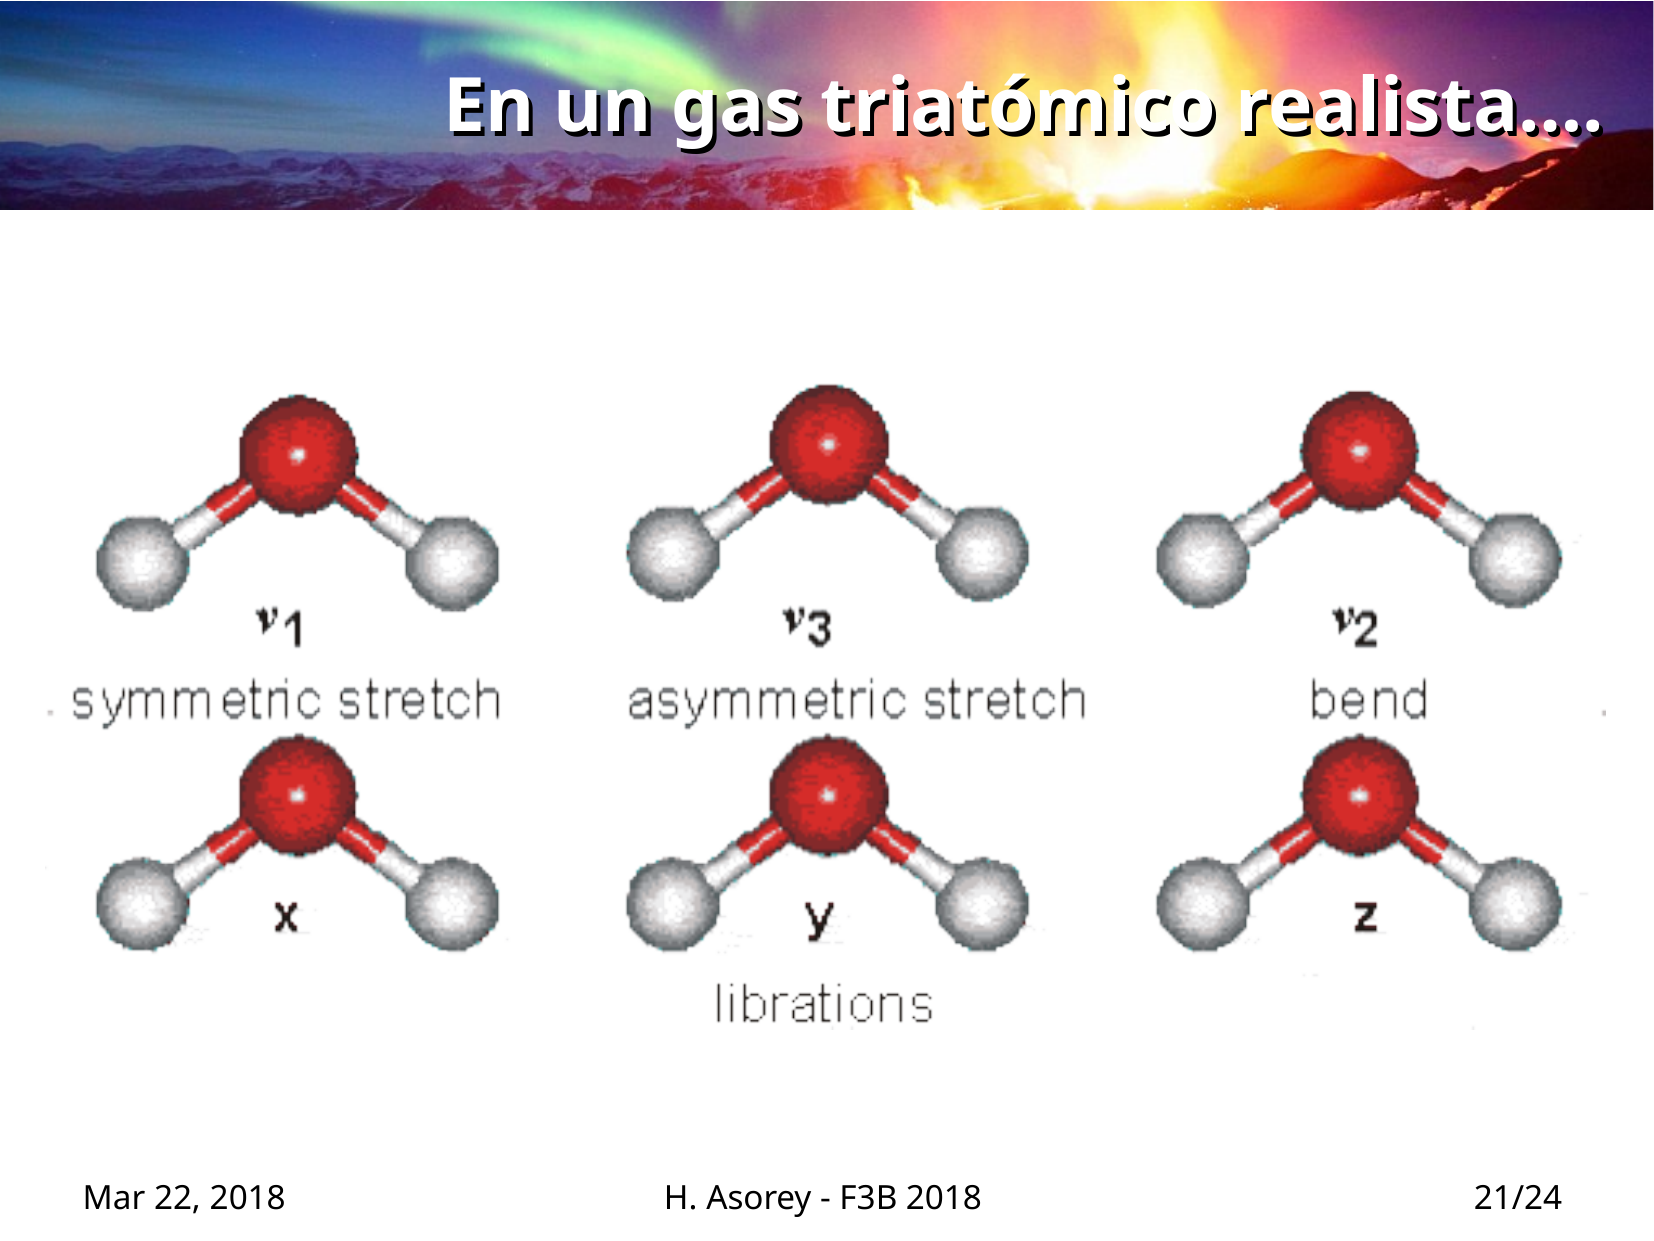

# En un gas triatómico realista….
Mar 22, 2018
H. Asorey - F3B 2018
21